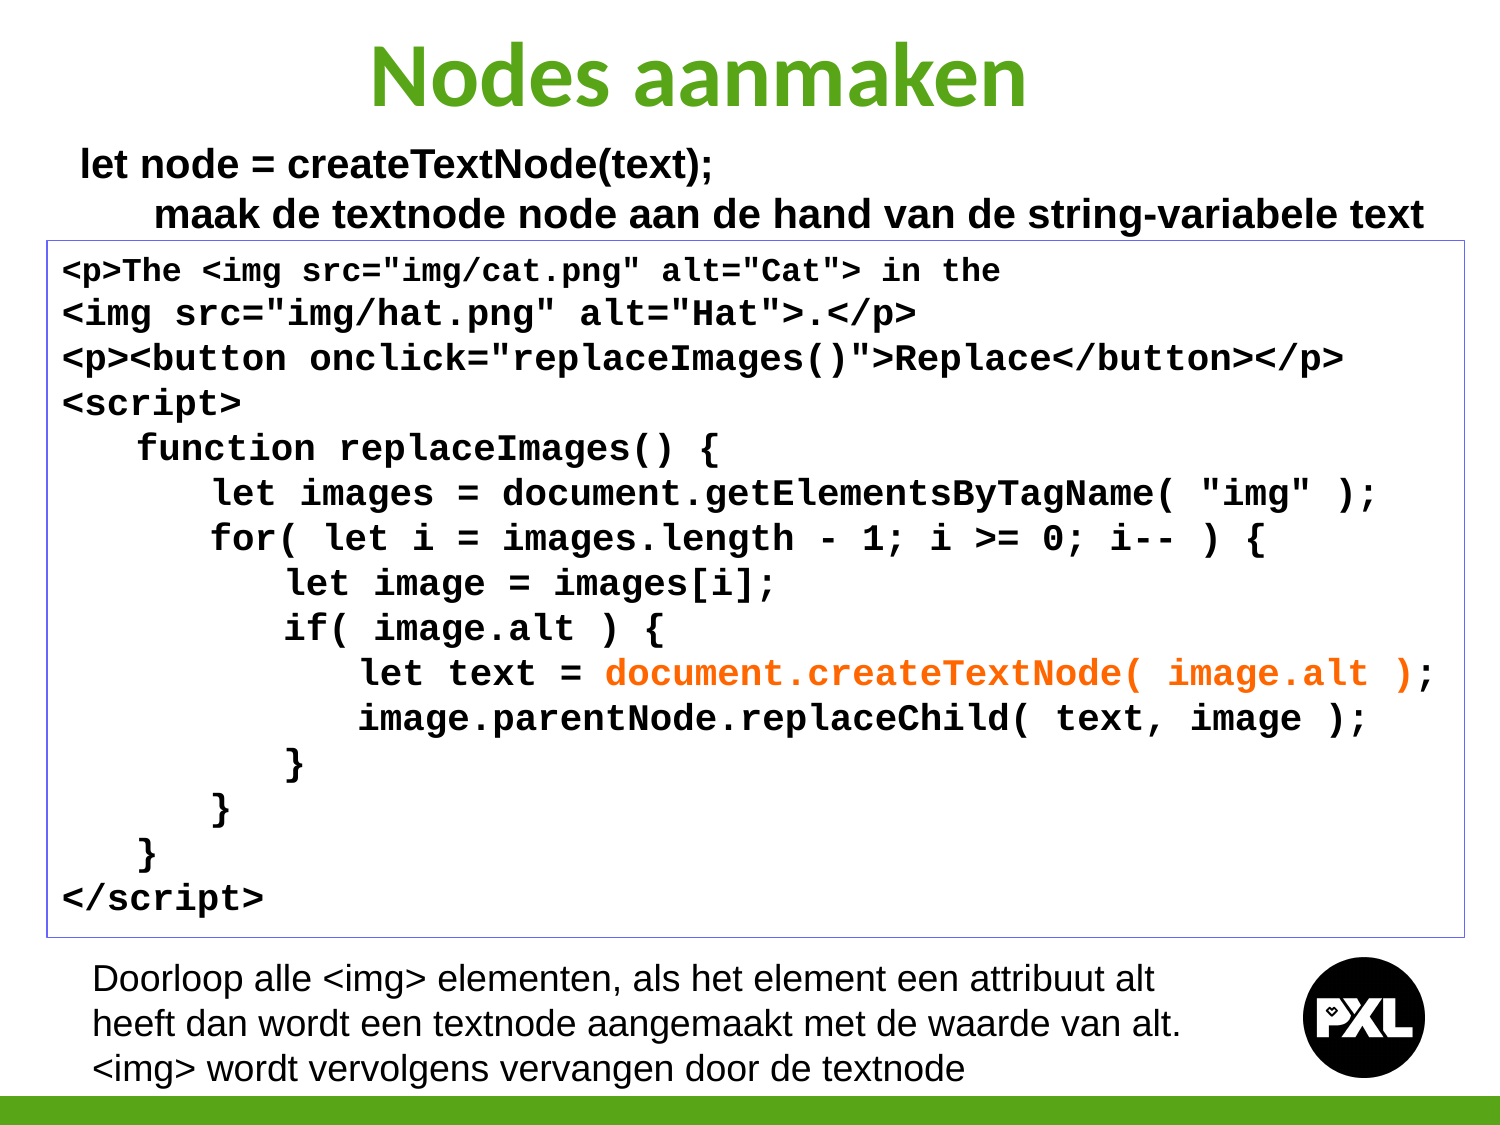

Nodes aanmaken
let node = createTextNode(text);
	maak de textnode node aan de hand van de string-variabele text
<p>The <img src="img/cat.png" alt="Cat"> in the
<img src="img/hat.png" alt="Hat">.</p>
<p><button onclick="replaceImages()">Replace</button></p>
<script>
	function replaceImages() {
		let images = document.getElementsByTagName( "img" );
		for( let i = images.length - 1; i >= 0; i-- ) {
			let image = images[i];
			if( image.alt ) {
				let text = document.createTextNode( image.alt );
				image.parentNode.replaceChild( text, image );
			}
		}
	}
</script>
Doorloop alle <img> elementen, als het element een attribuut alt heeft dan wordt een textnode aangemaakt met de waarde van alt.
<img> wordt vervolgens vervangen door de textnode